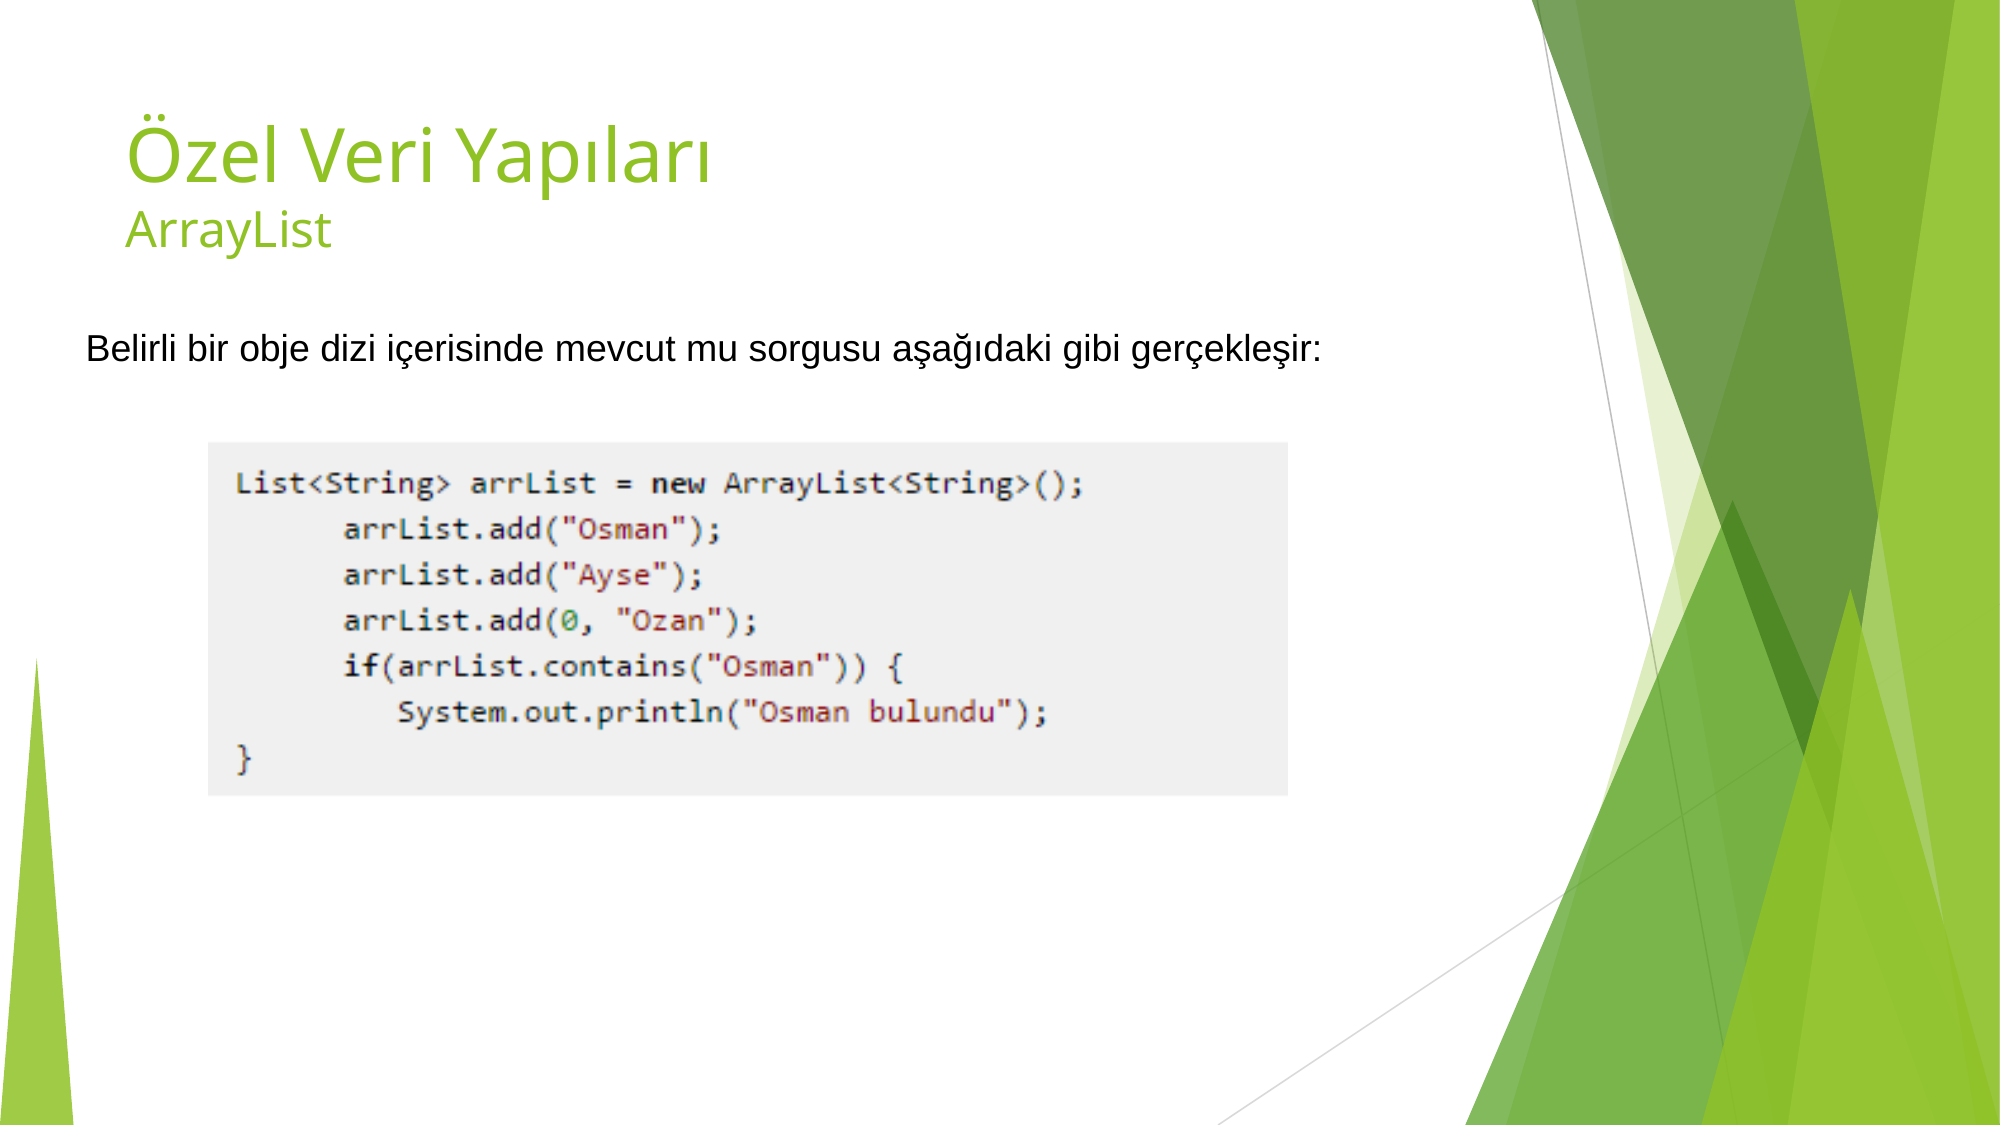

# Özel Veri Yapıları ArrayList
Belirli bir obje dizi içerisinde mevcut mu sorgusu aşağıdaki gibi gerçekleşir: